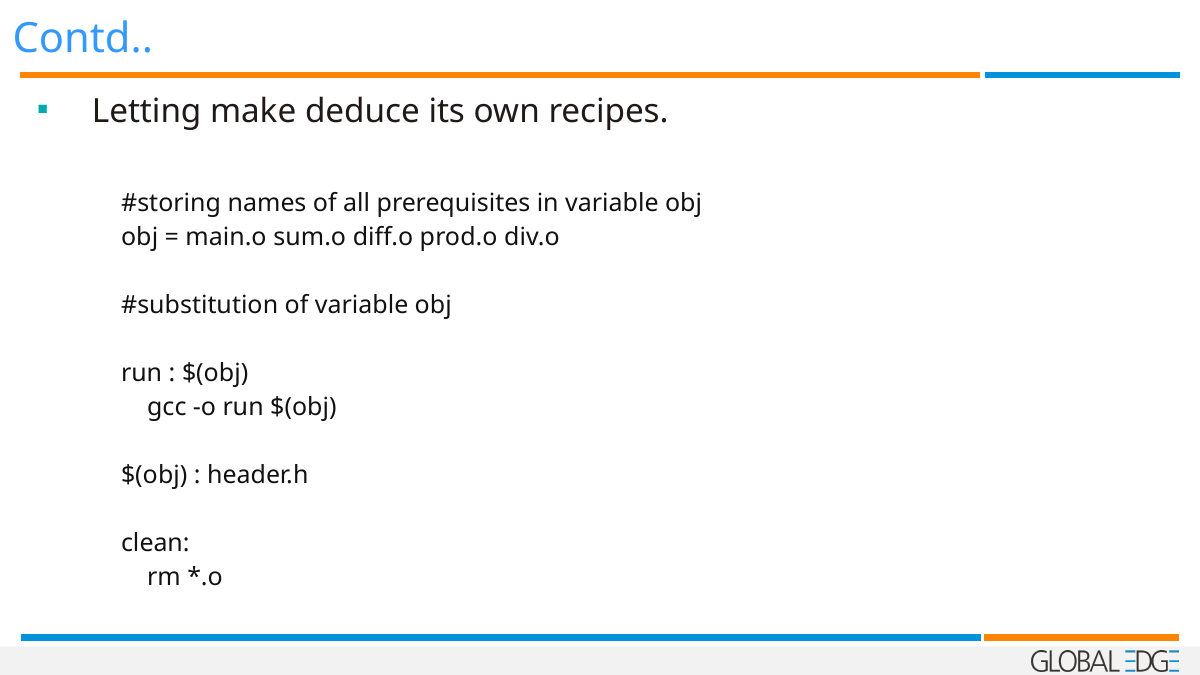

# Contd..
Letting make deduce its own recipes.
#storing names of all prerequisites in variable obj
obj = main.o sum.o diff.o prod.o div.o
#substitution of variable obj
run : $(obj)
 gcc -o run $(obj)
$(obj) : header.h
clean:
 rm *.o